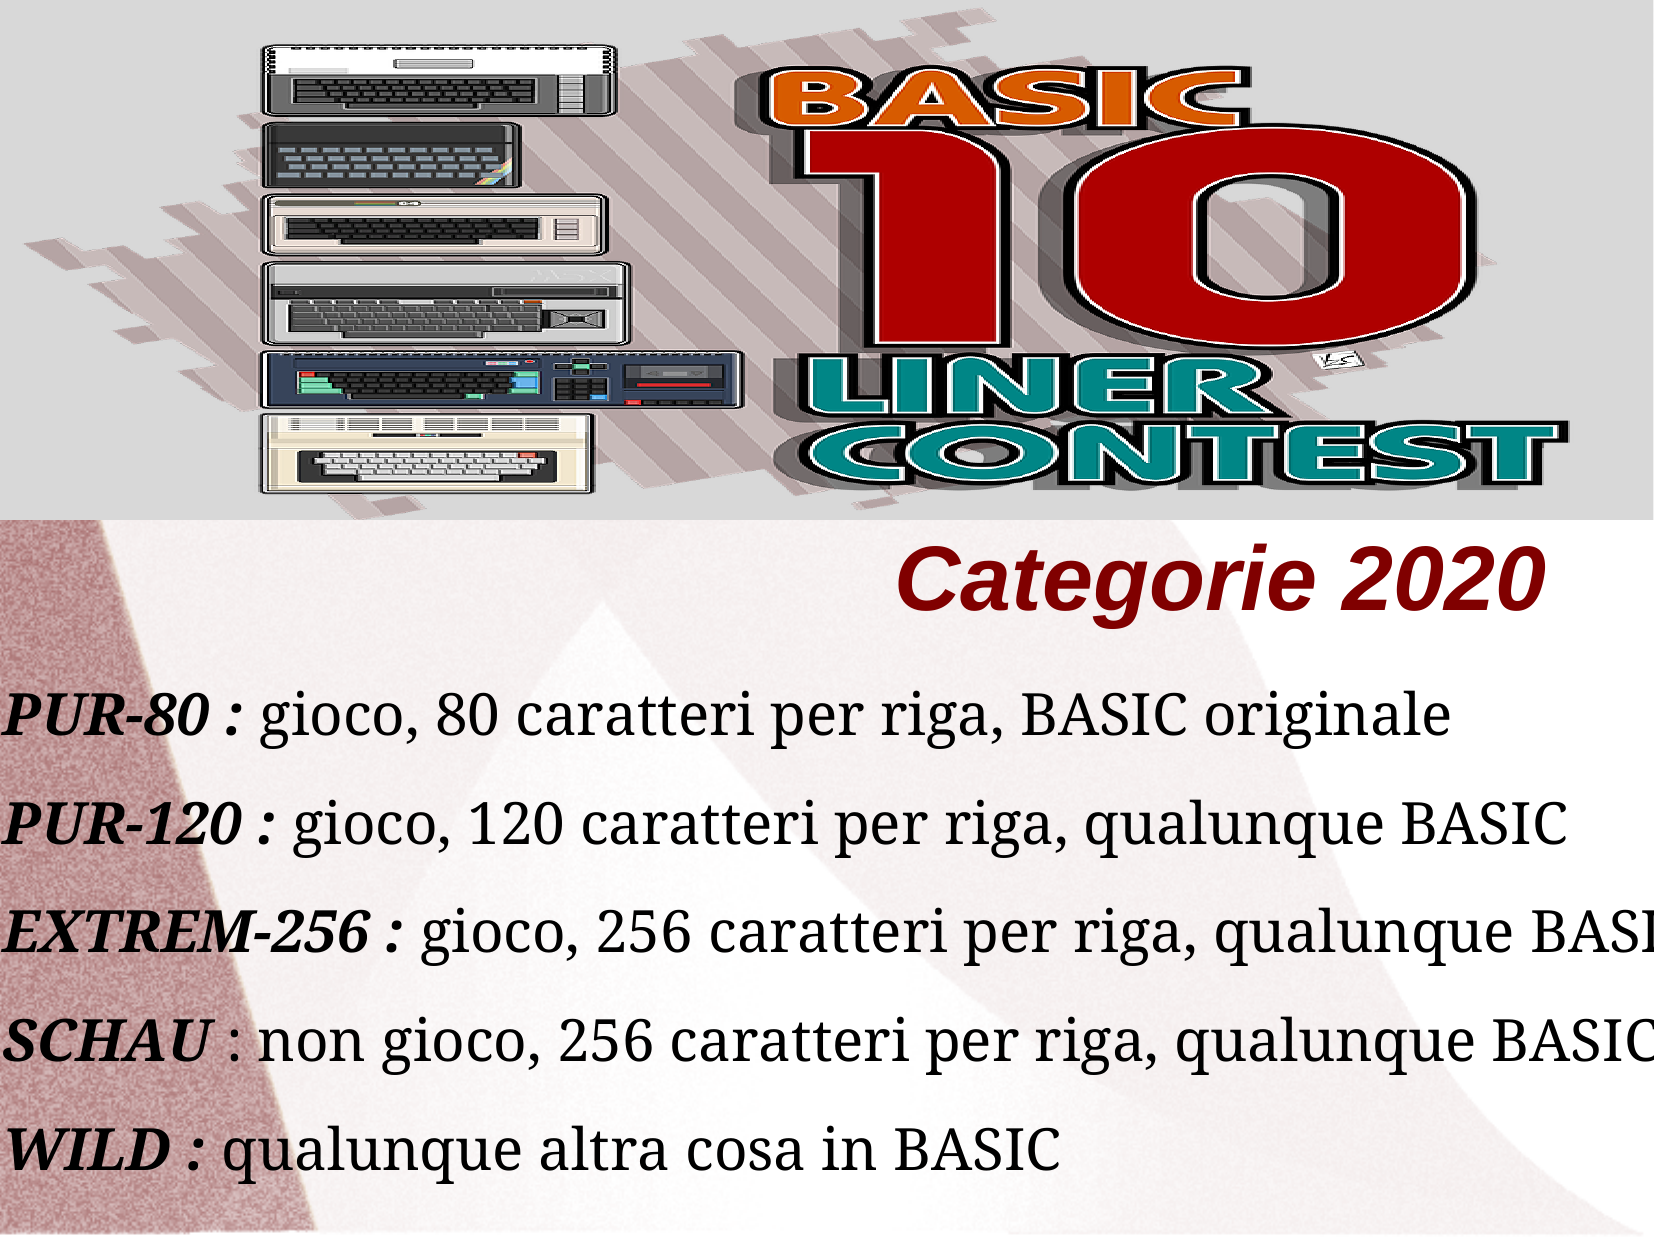

# Categorie 2020
PUR-80 : gioco, 80 caratteri per riga, BASIC originale
PUR-120 : gioco, 120 caratteri per riga, qualunque BASIC
EXTREM-256 : gioco, 256 caratteri per riga, qualunque BASIC
SCHAU : non gioco, 256 caratteri per riga, qualunque BASIC
WILD : qualunque altra cosa in BASIC